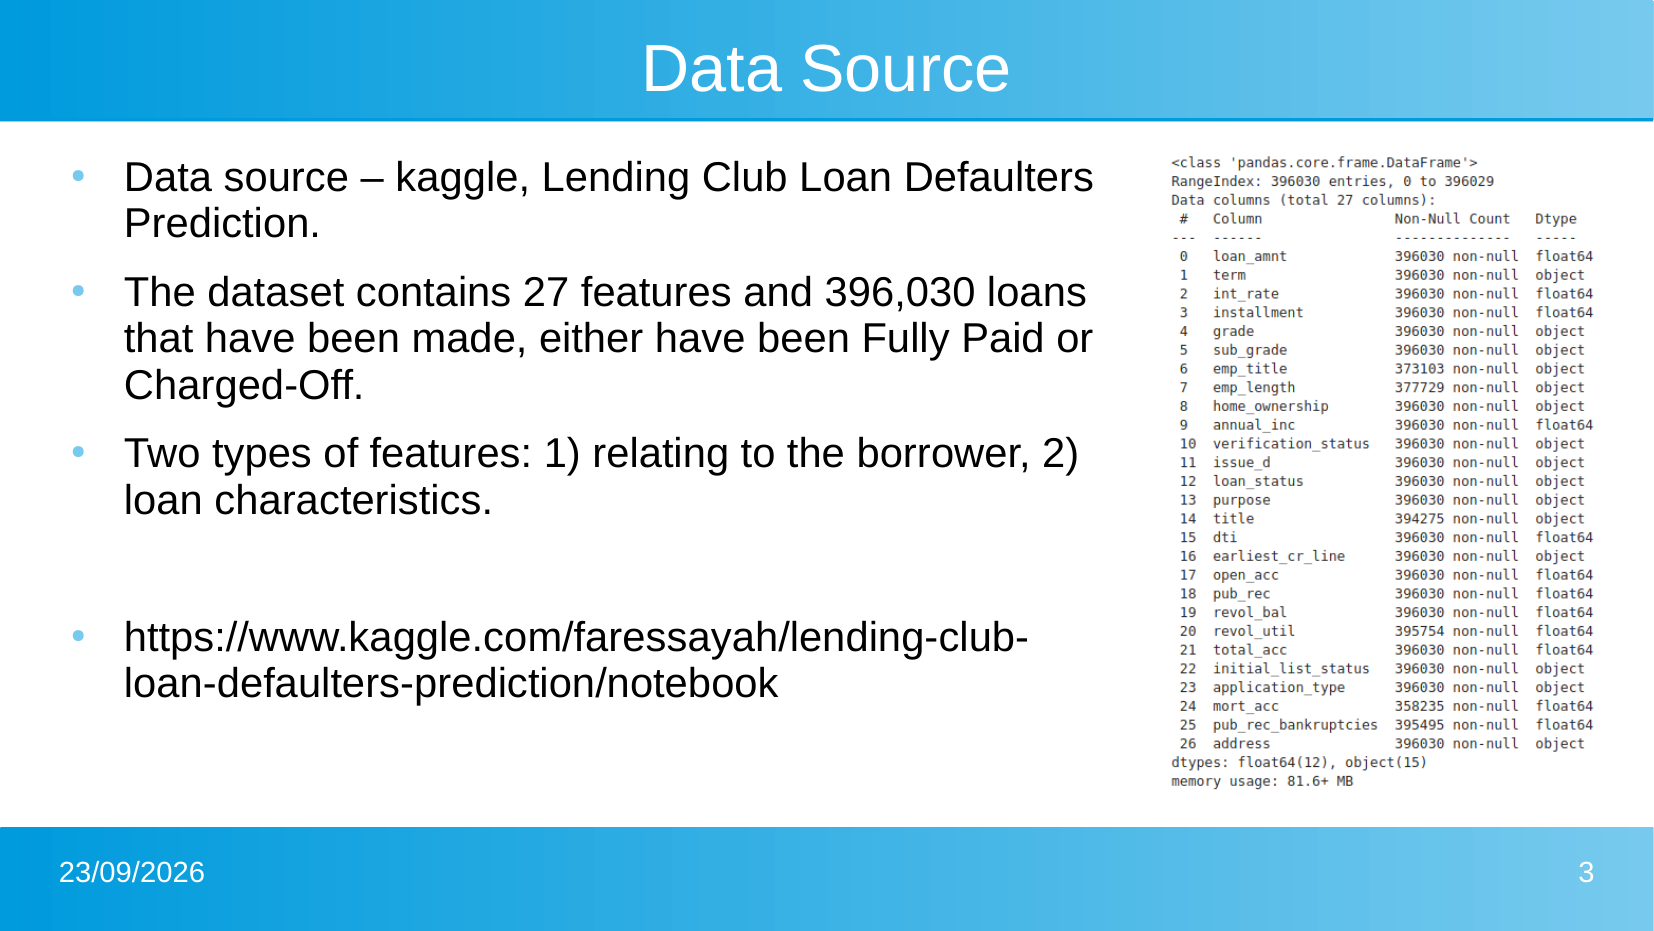

# Data Source
Data source – kaggle, Lending Club Loan Defaulters Prediction.
The dataset contains 27 features and 396,030 loans that have been made, either have been Fully Paid or Charged-Off.
Two types of features: 1) relating to the borrower, 2) loan characteristics.
https://www.kaggle.com/faressayah/lending-club-loan-defaulters-prediction/notebook
3